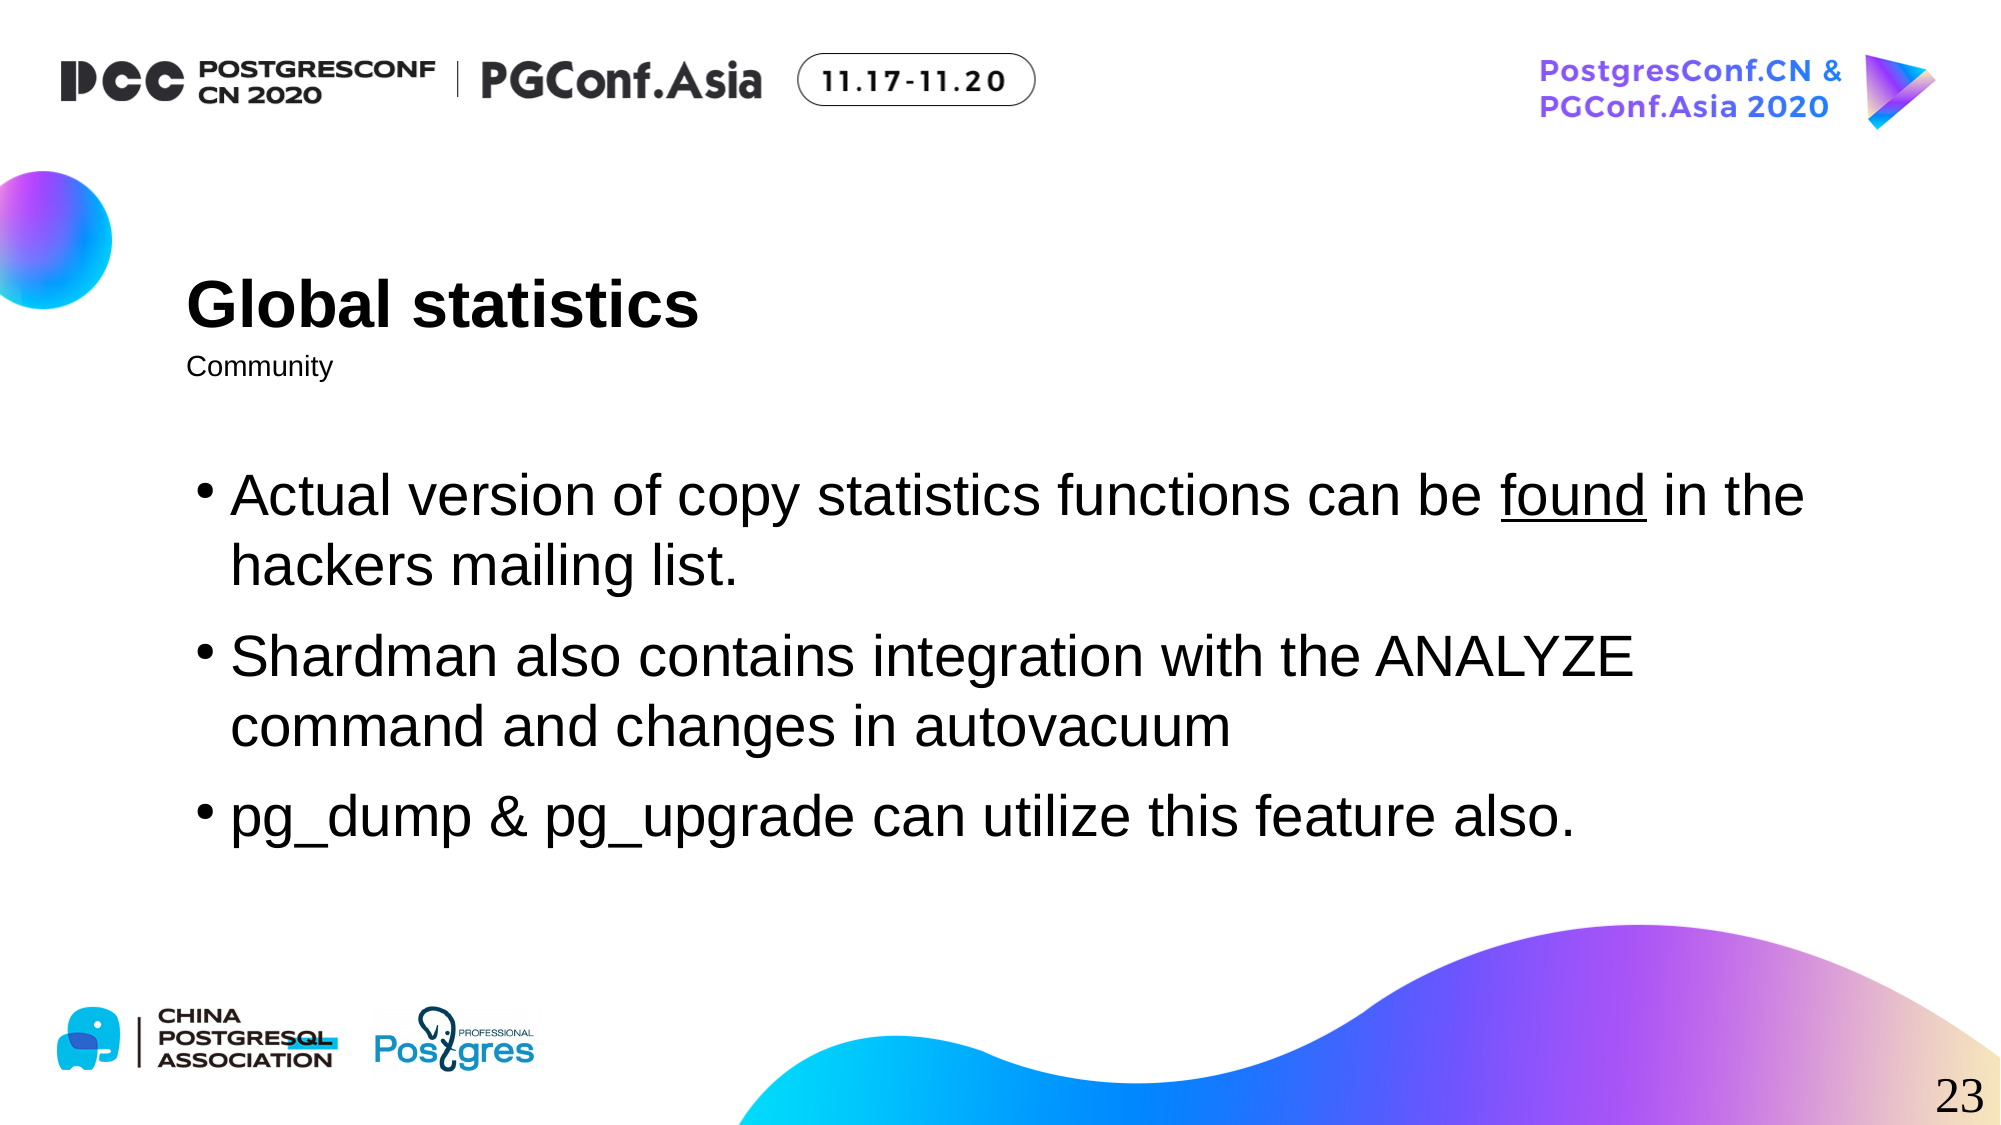

Global statistics
Community
Actual version of copy statistics functions can be found in the hackers mailing list.
Shardman also contains integration with the ANALYZE command and changes in autovacuum
pg_dump & pg_upgrade can utilize this feature also.